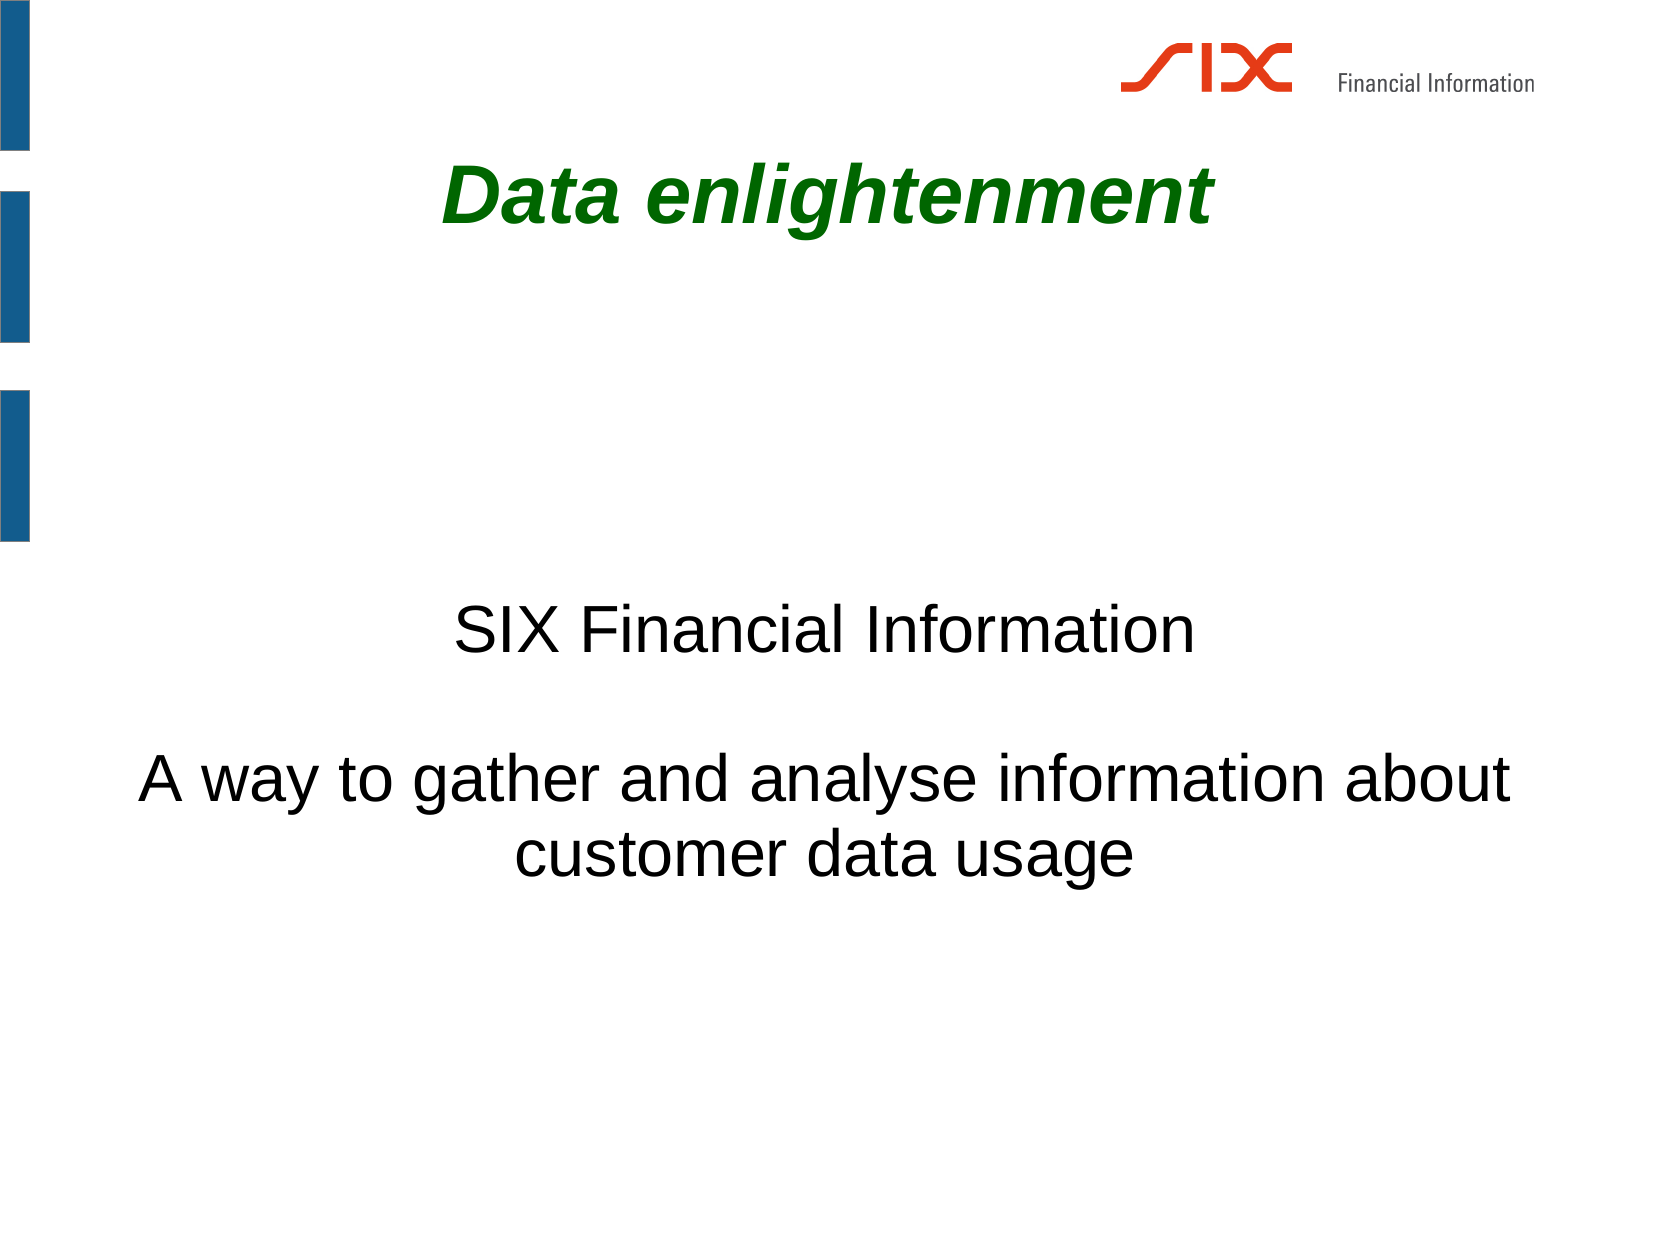

# Data enlightenment
SIX Financial Information
A way to gather and analyse information about customer data usage